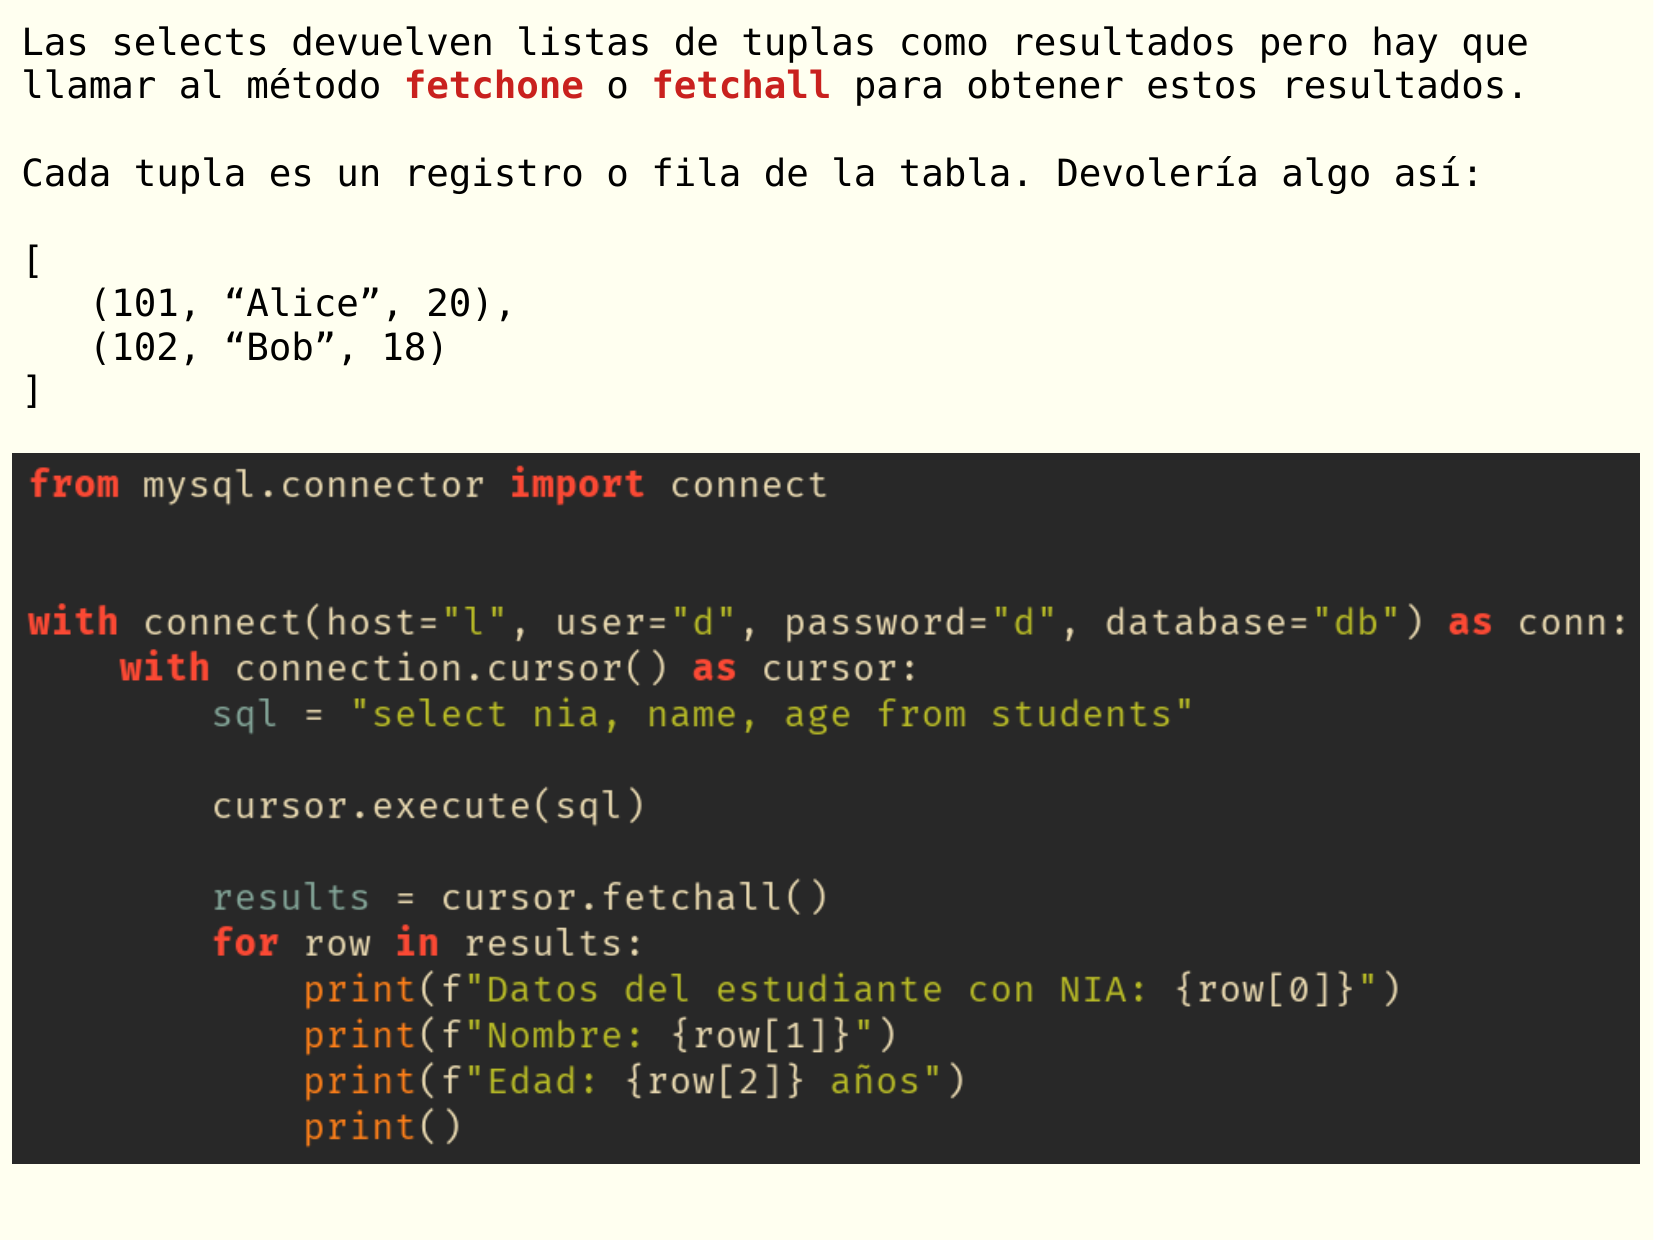

# Las selects devuelven listas de tuplas como resultados pero hay que llamar al método fetchone o fetchall para obtener estos resultados. Cada tupla es un registro o fila de la tabla. Devolería algo así: [ (101, “Alice”, 20), (102, “Bob”, 18) ]